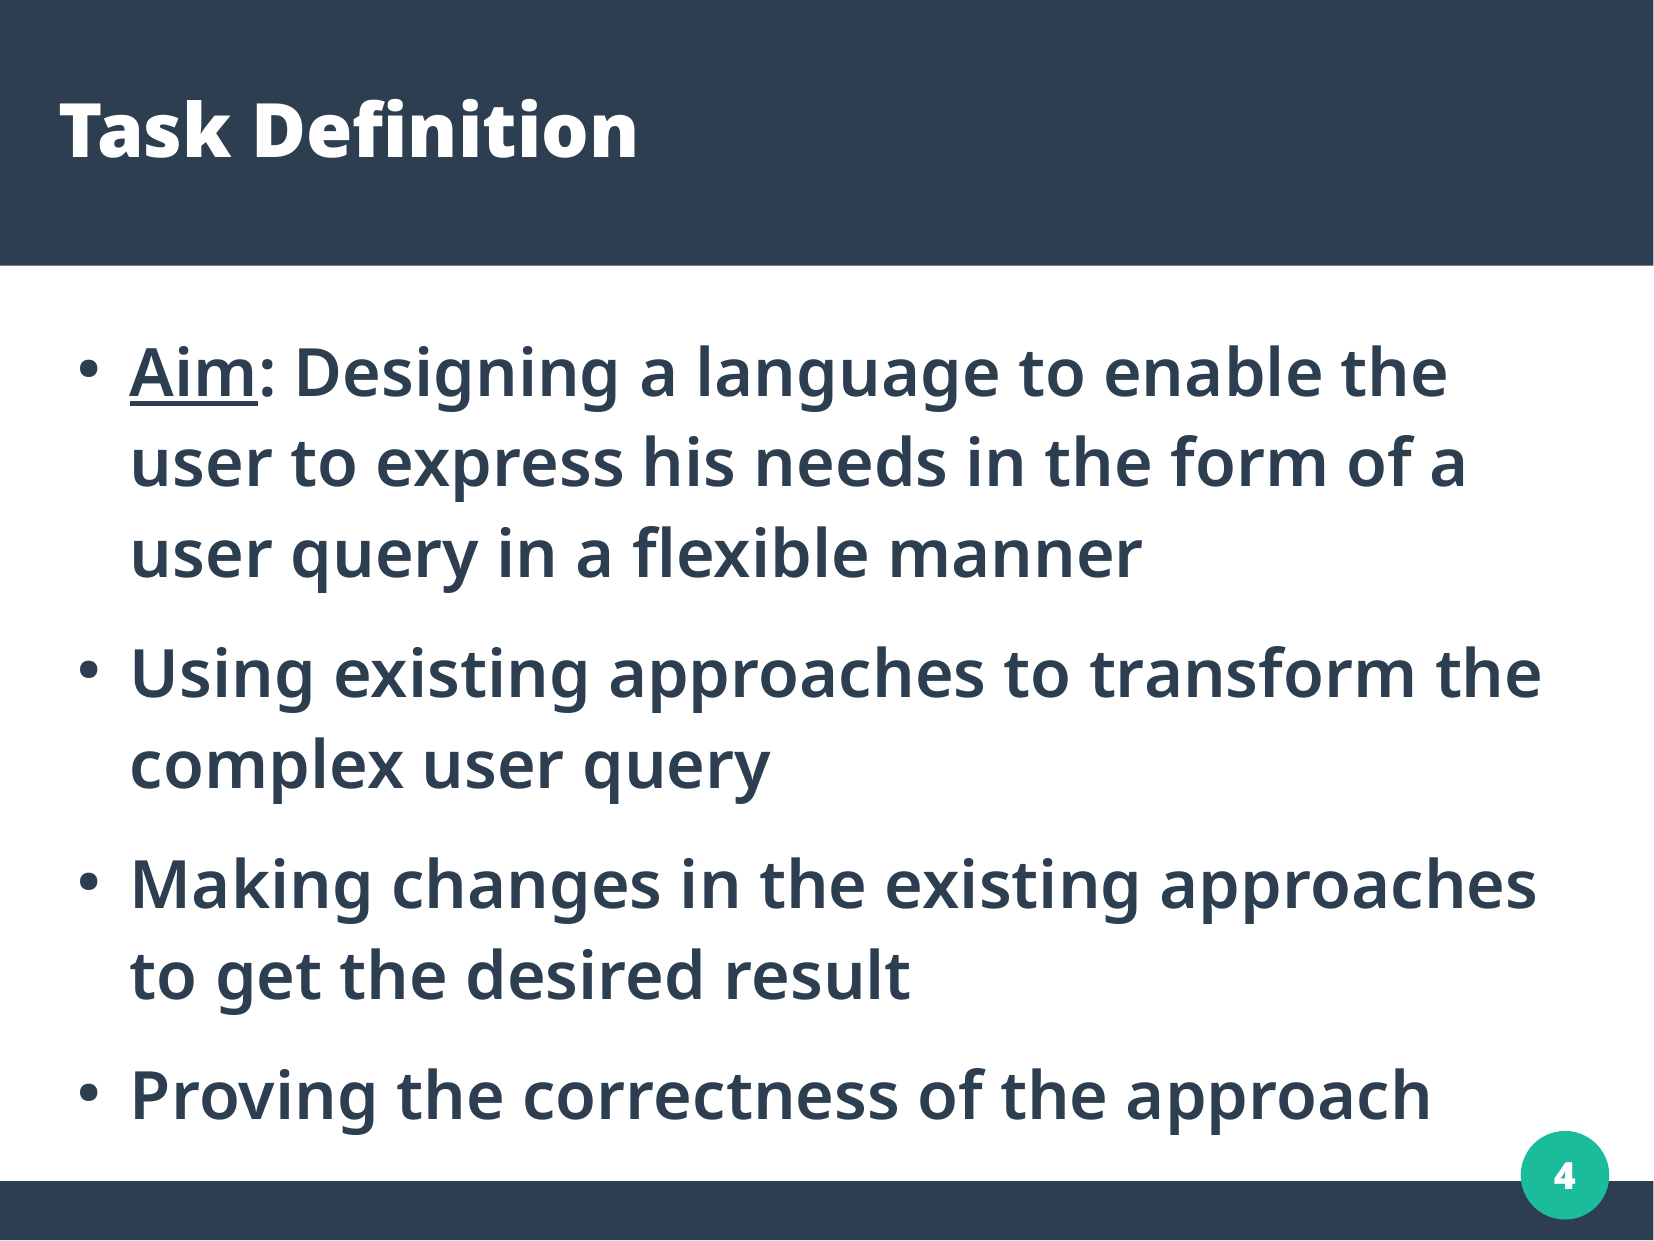

# Task Definition
Aim: Designing a language to enable the user to express his needs in the form of a user query in a flexible manner
Using existing approaches to transform the complex user query
Making changes in the existing approaches to get the desired result
Proving the correctness of the approach
4